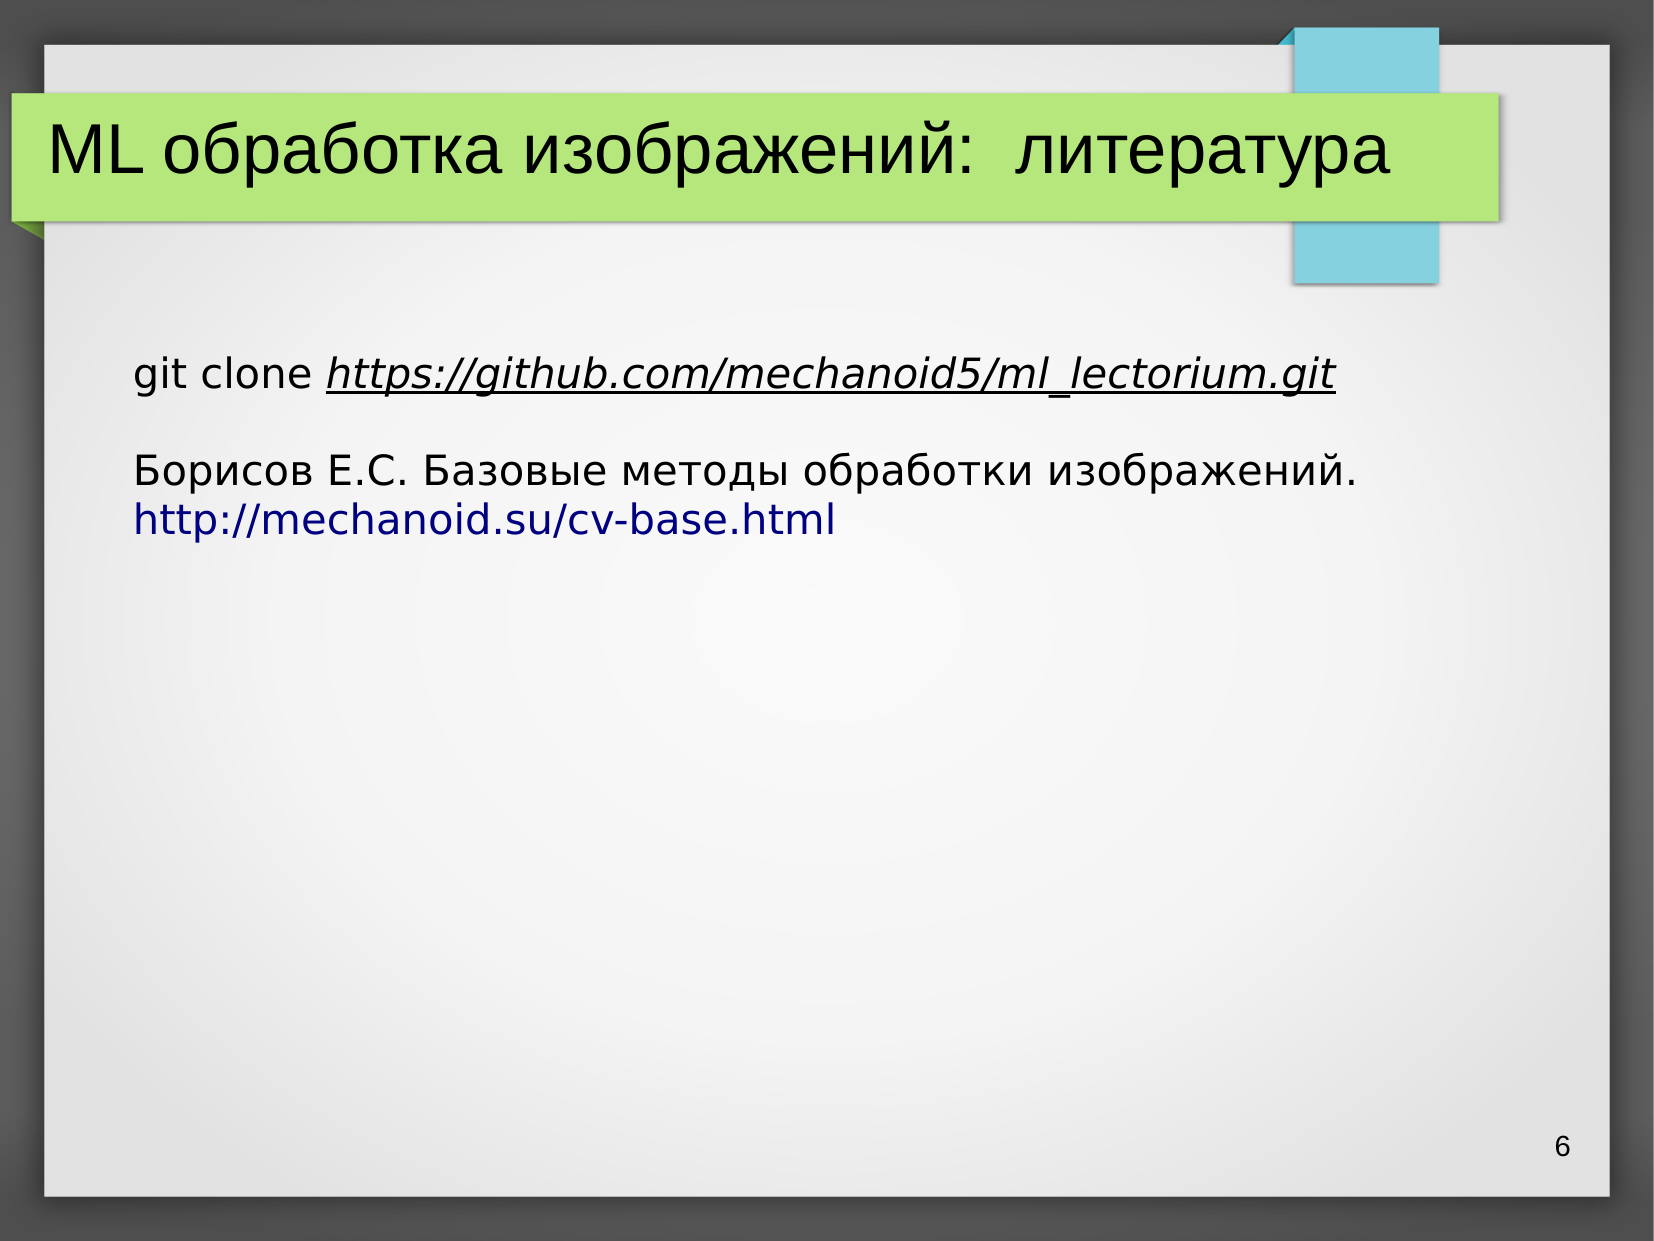

# ML обработка изображений: литература
git clone https://github.com/mechanoid5/ml_lectorium.git
Борисов Е.С. Базовые методы обработки изображений.
http://mechanoid.su/cv-base.html
6